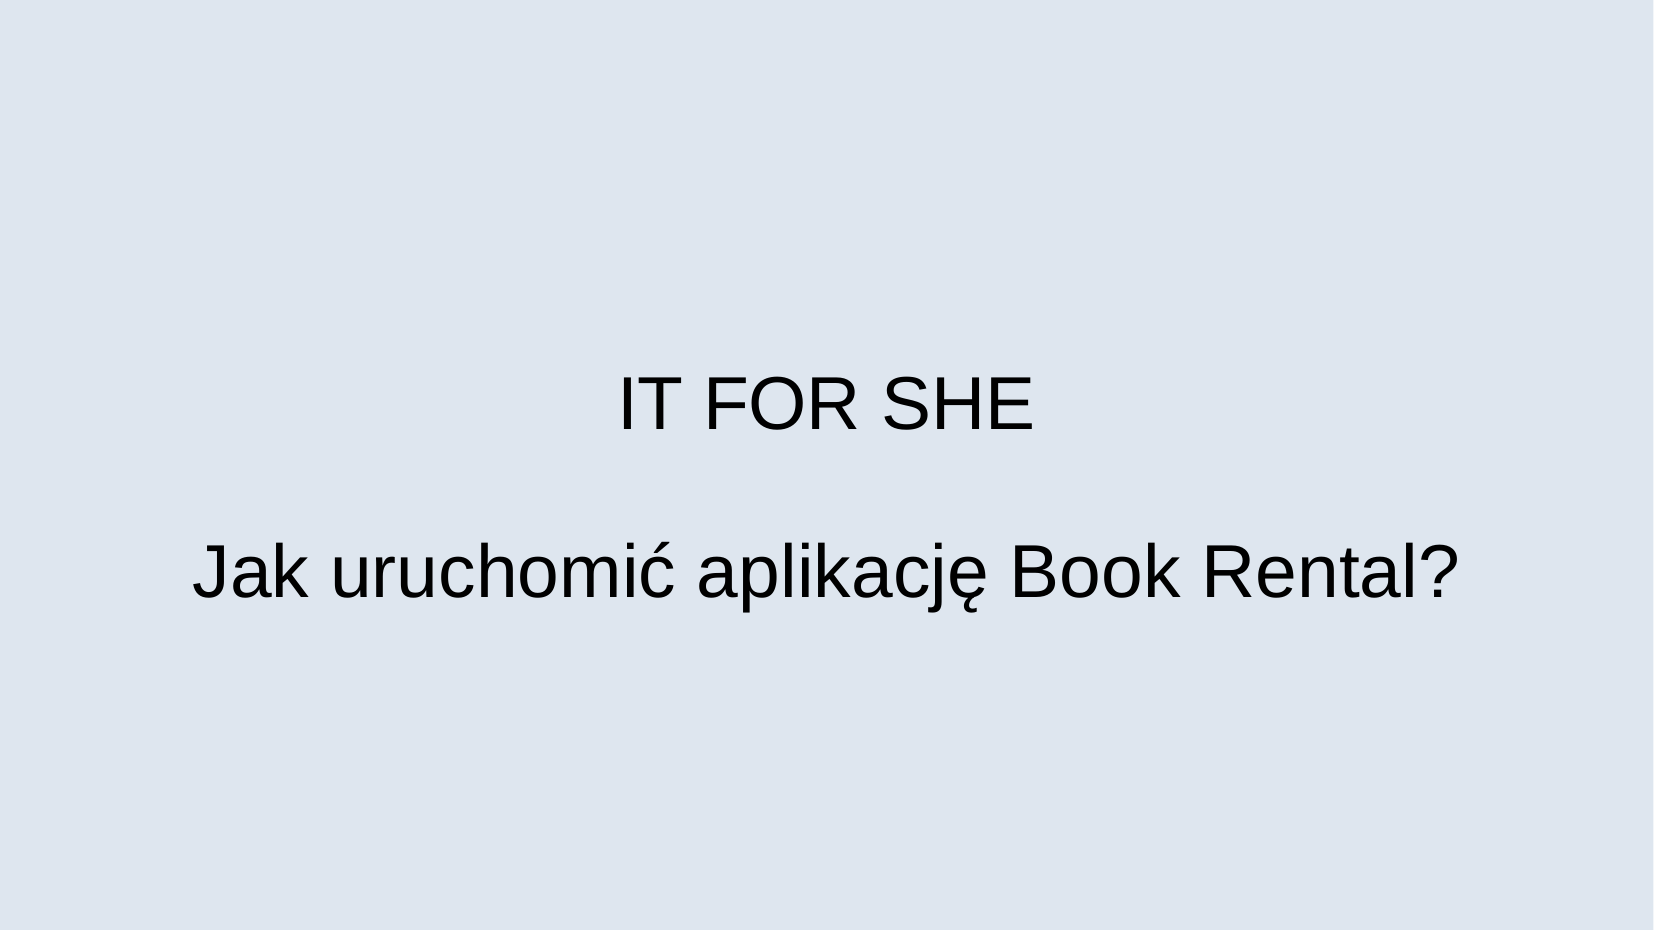

# IT FOR SHE
Jak uruchomić aplikację Book Rental?